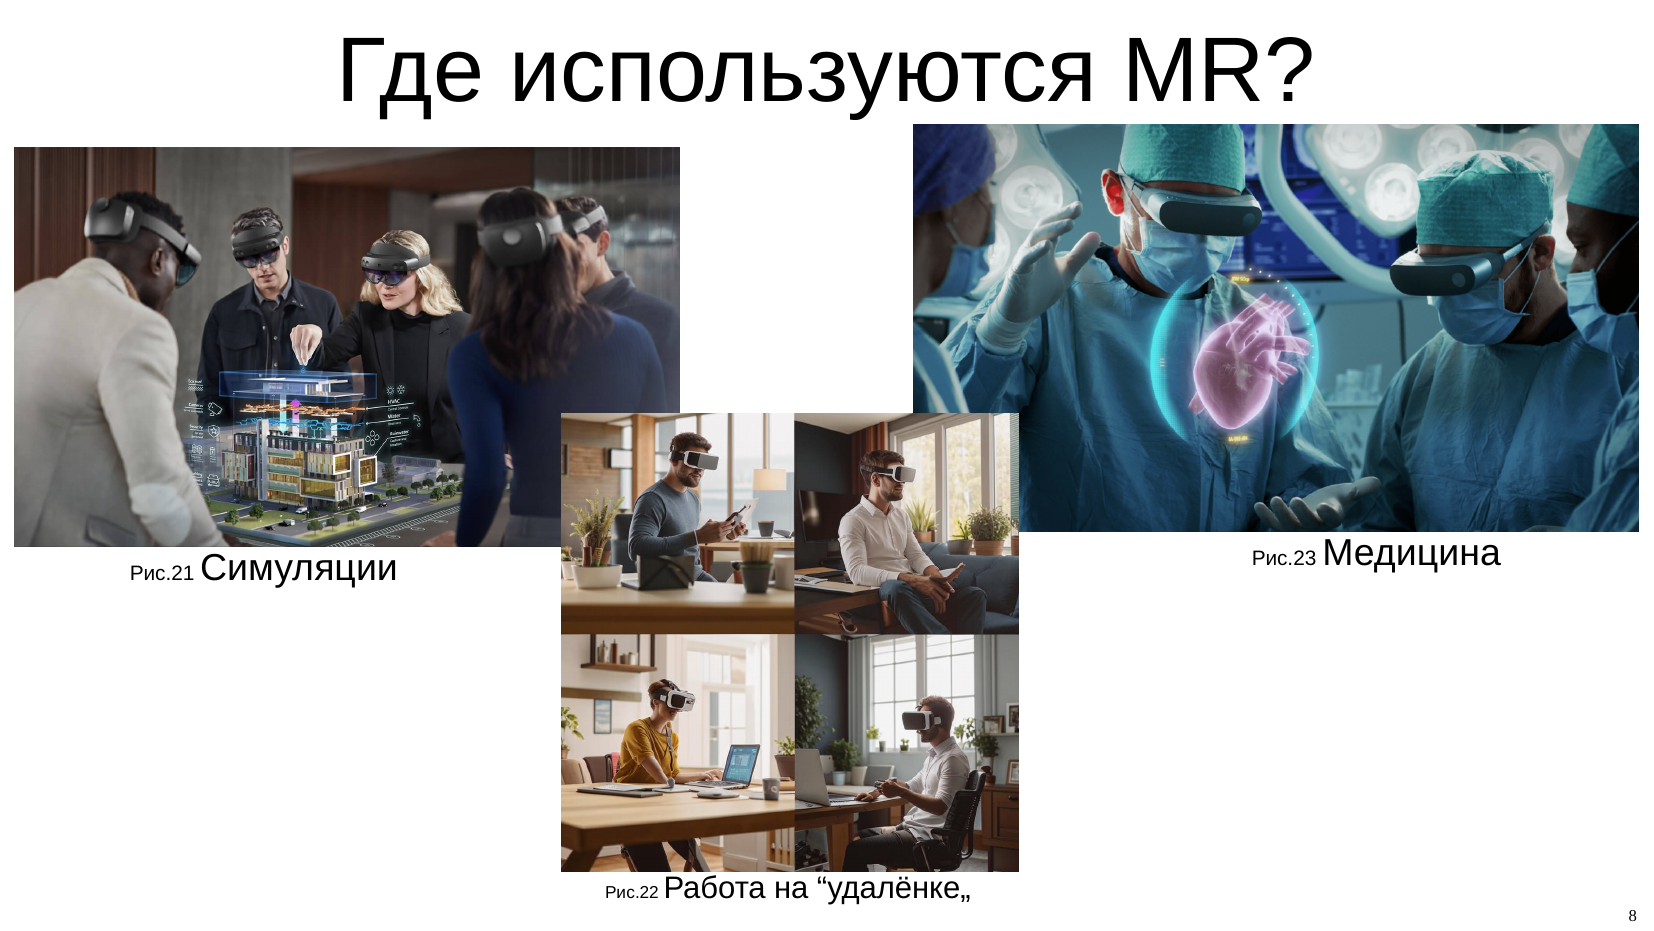

# Где используются MR?
Рис.23 Медицина
Рис.21 Симуляции
Рис.22 Работа на “удалёнке„
8